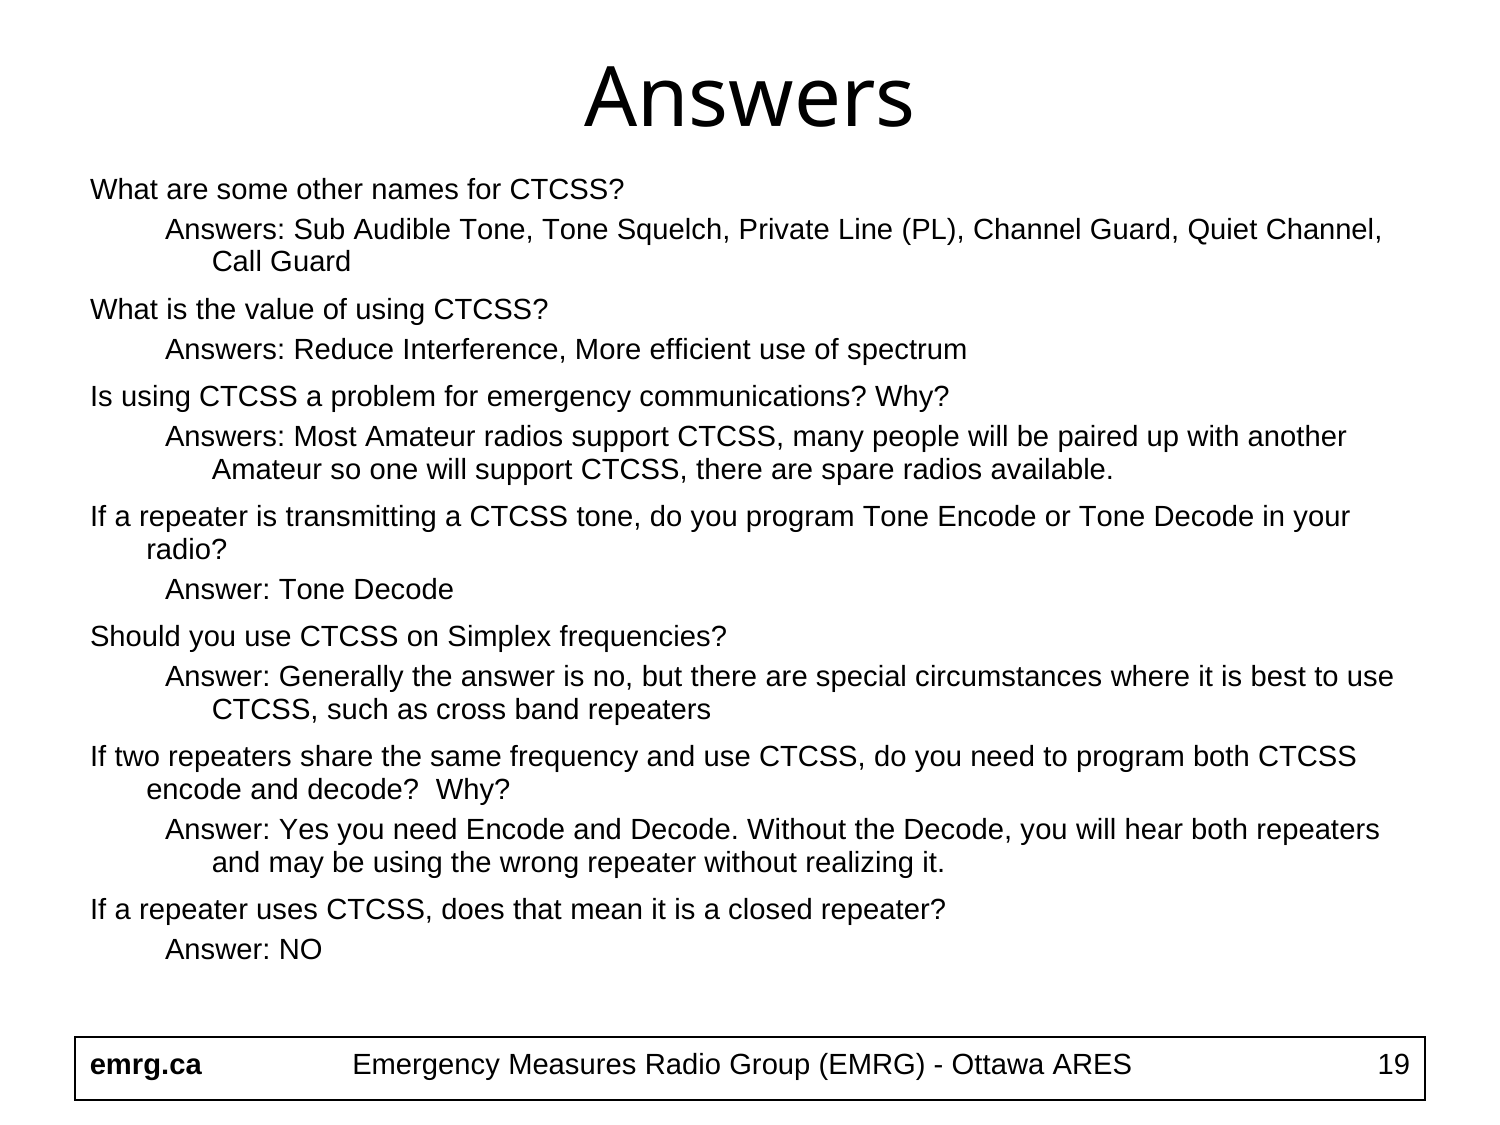

# Answers
What are some other names for CTCSS?
Answers: Sub Audible Tone, Tone Squelch, Private Line (PL), Channel Guard, Quiet Channel, Call Guard
What is the value of using CTCSS?
Answers: Reduce Interference, More efficient use of spectrum
Is using CTCSS a problem for emergency communications? Why?
Answers: Most Amateur radios support CTCSS, many people will be paired up with another Amateur so one will support CTCSS, there are spare radios available.
If a repeater is transmitting a CTCSS tone, do you program Tone Encode or Tone Decode in your radio?
Answer: Tone Decode
Should you use CTCSS on Simplex frequencies?
Answer: Generally the answer is no, but there are special circumstances where it is best to use CTCSS, such as cross band repeaters
If two repeaters share the same frequency and use CTCSS, do you need to program both CTCSS encode and decode? Why?
Answer: Yes you need Encode and Decode. Without the Decode, you will hear both repeaters and may be using the wrong repeater without realizing it.
If a repeater uses CTCSS, does that mean it is a closed repeater?
Answer: NO
Emergency Measures Radio Group (EMRG) - Ottawa ARES